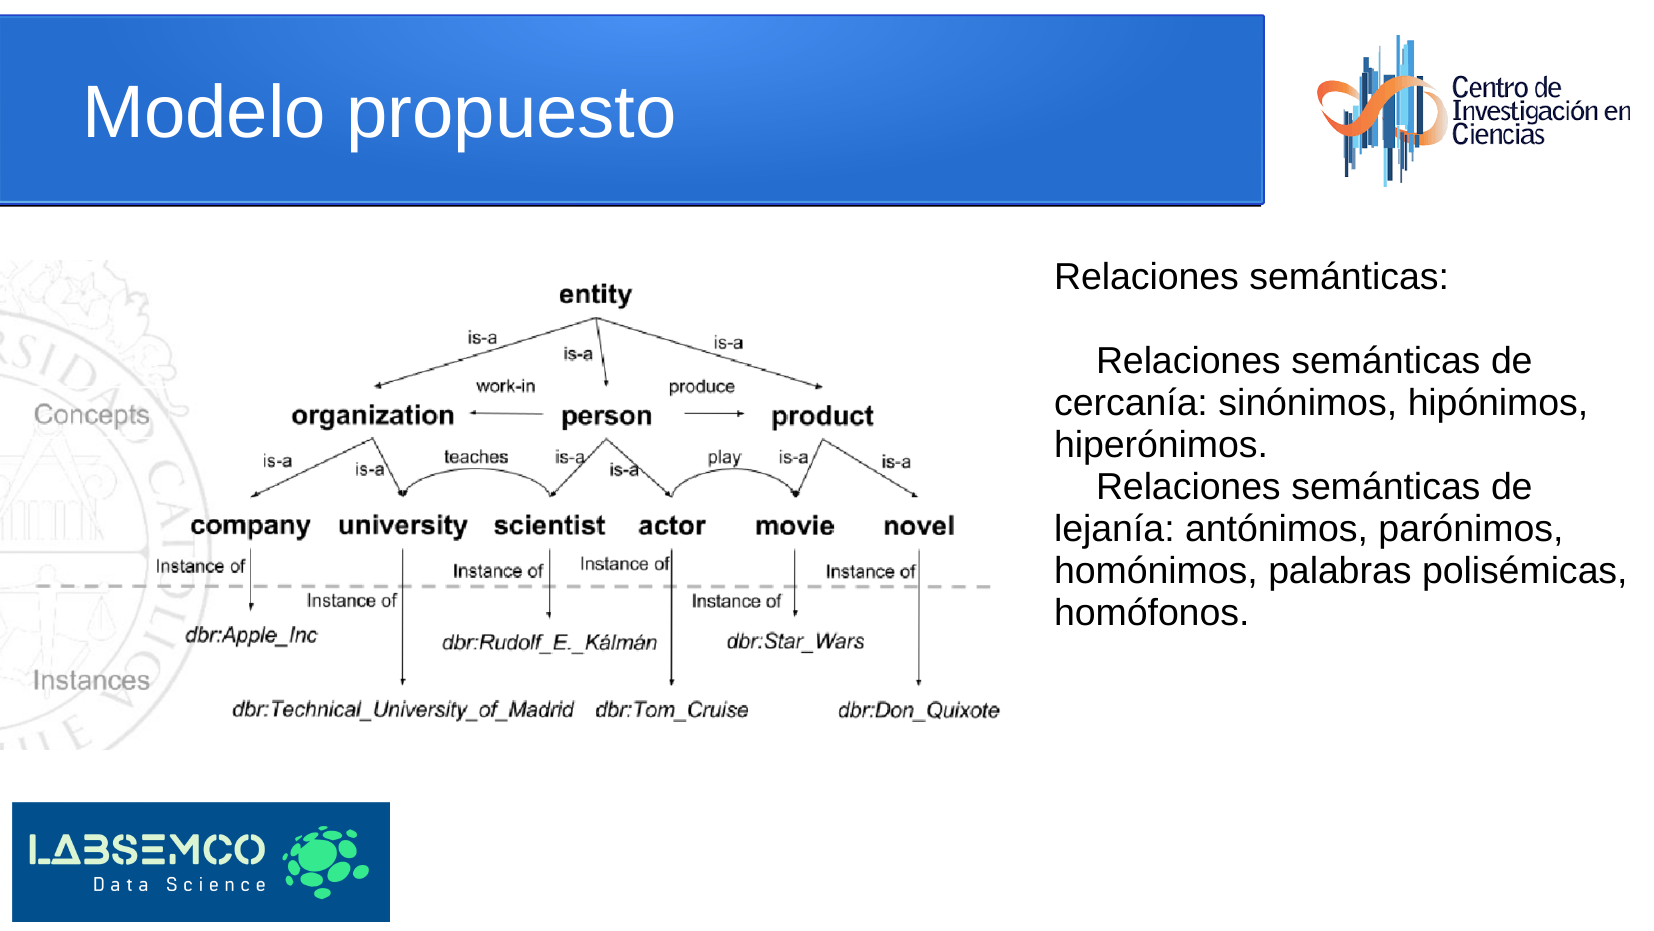

# Modelo propuesto
Relaciones semánticas:
 Relaciones semánticas de cercanía: sinónimos, hipónimos, hiperónimos.
 Relaciones semánticas de lejanía: antónimos, parónimos, homónimos, palabras polisémicas, homófonos.